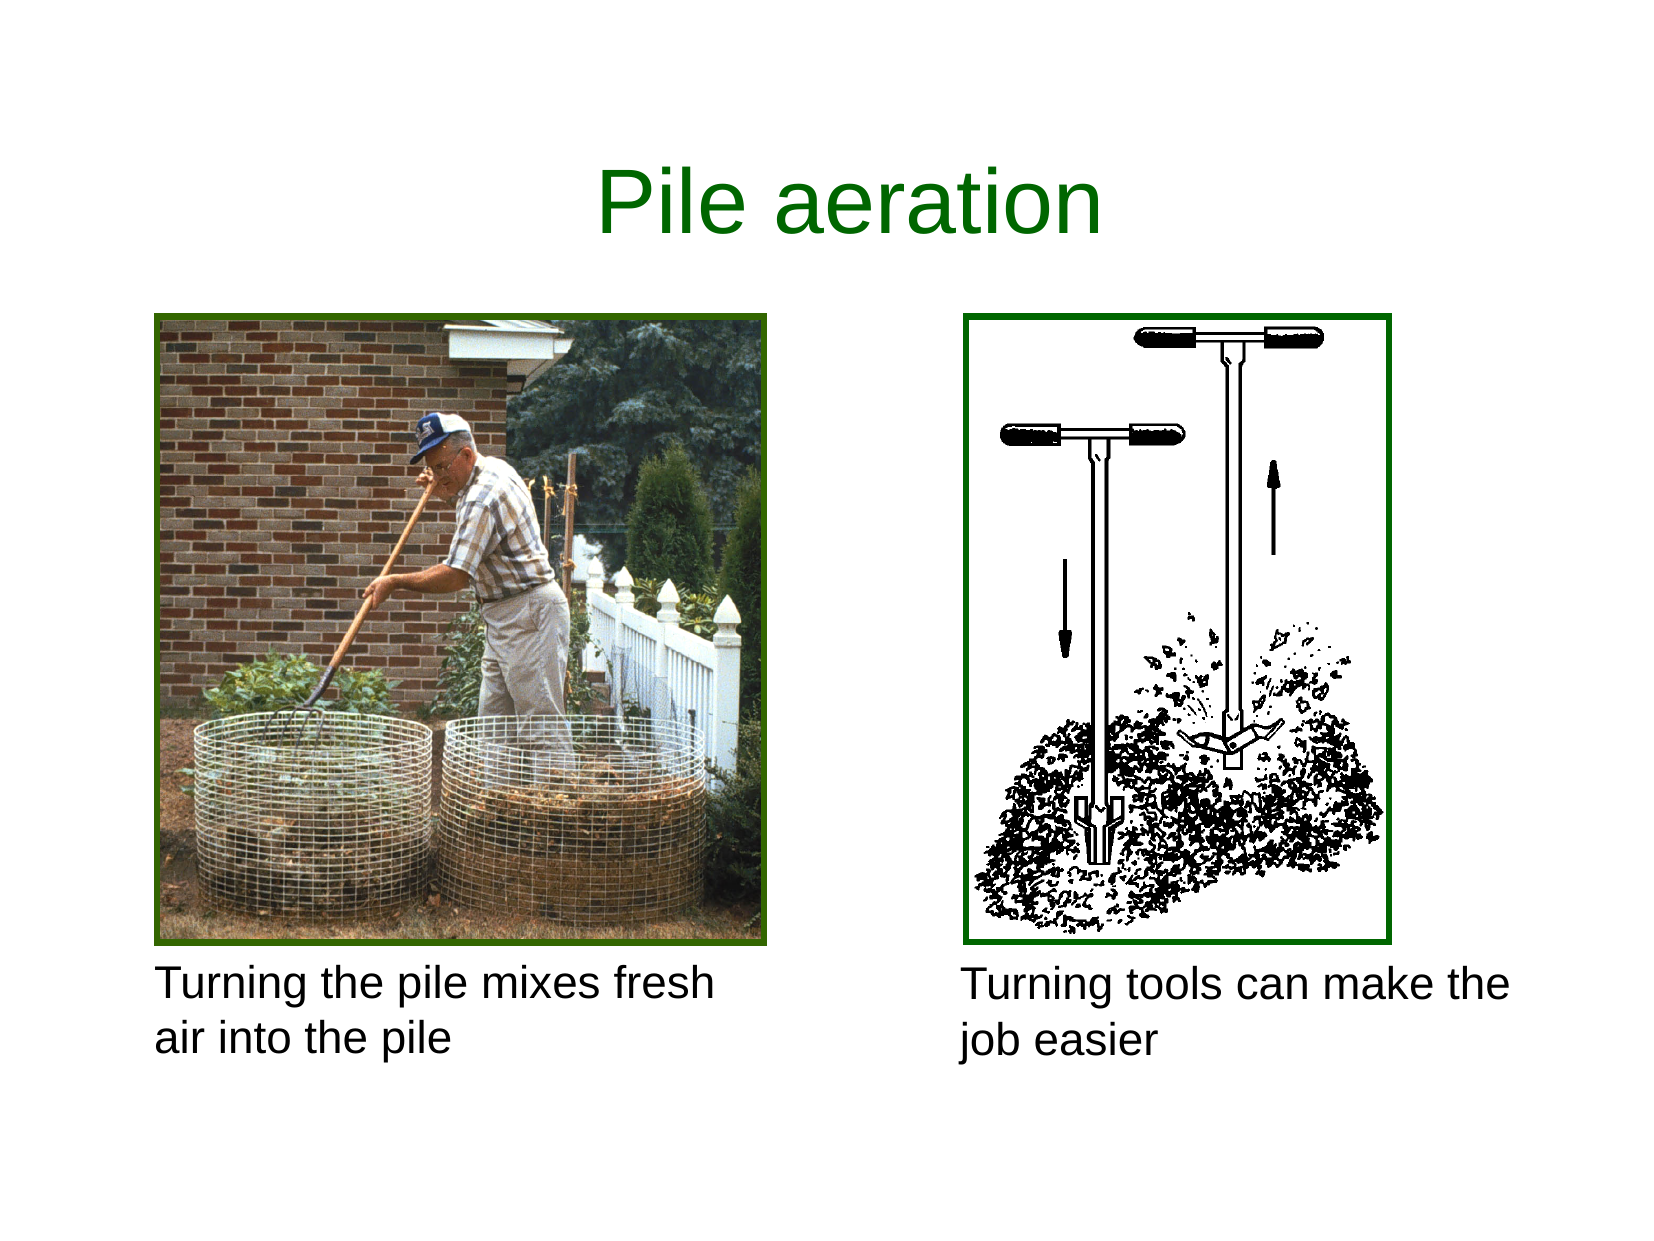

# Pile aeration
Turning the pile mixes fresh air into the pile
Turning tools can make the job easier